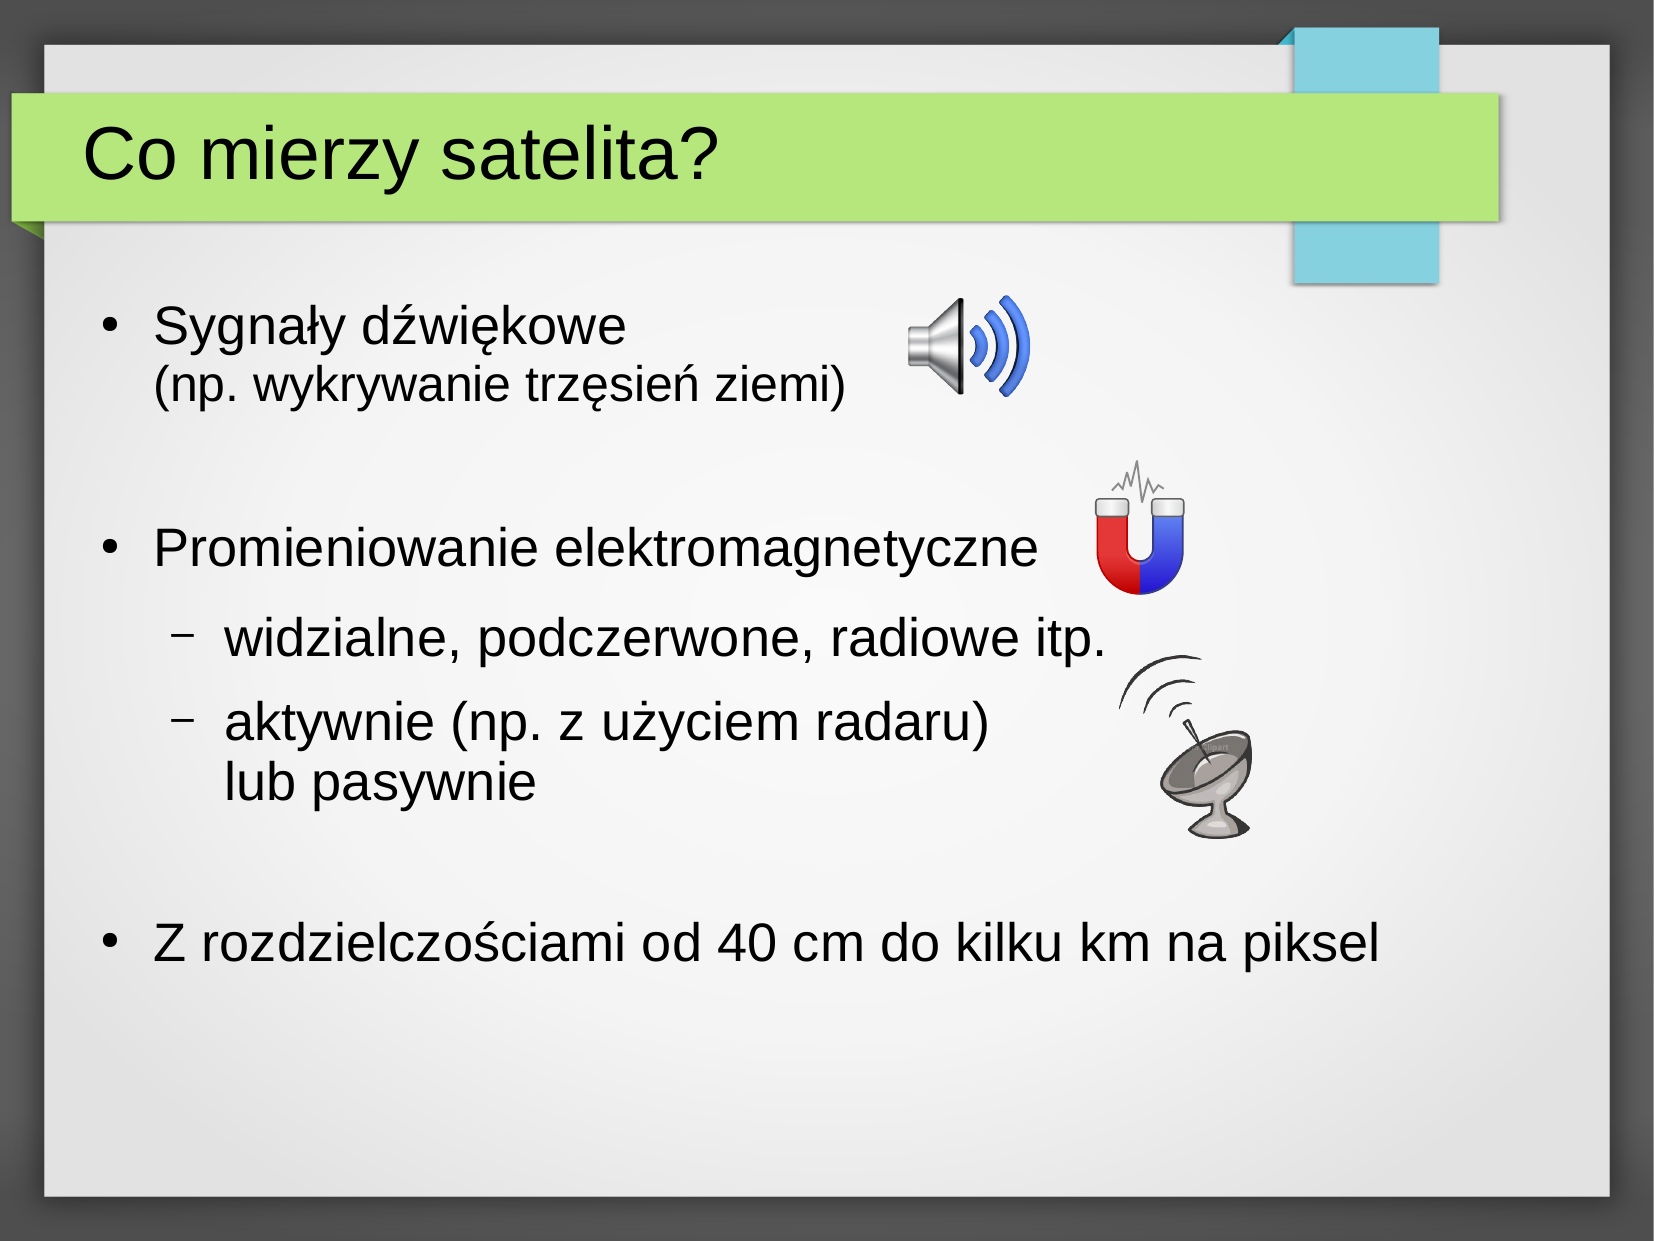

# Co mierzy satelita?
Sygnały dźwiękowe
(np. wykrywanie trzęsień ziemi)
Promieniowanie elektromagnetyczne
widzialne, podczerwone, radiowe itp.
aktywnie (np. z użyciem radaru)
lub pasywnie
Z rozdzielczościami od 40 cm do kilku km na piksel